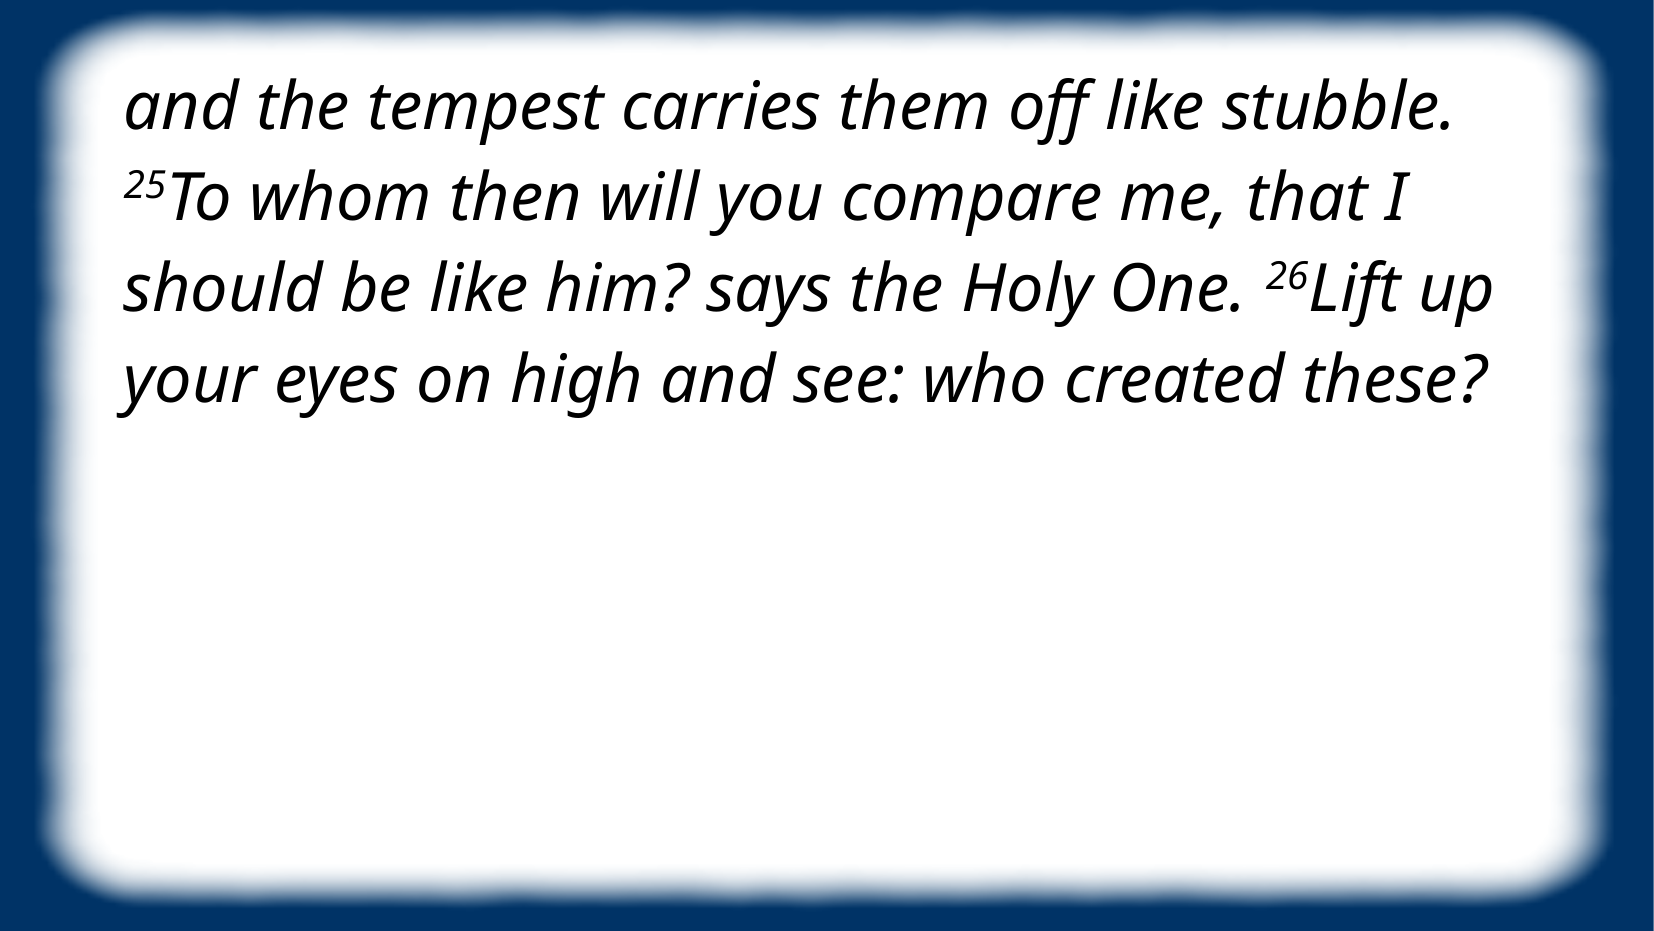

and the tempest carries them off like stubble.
25To whom then will you compare me, that I should be like him? says the Holy One. 26Lift up your eyes on high and see: who created these?